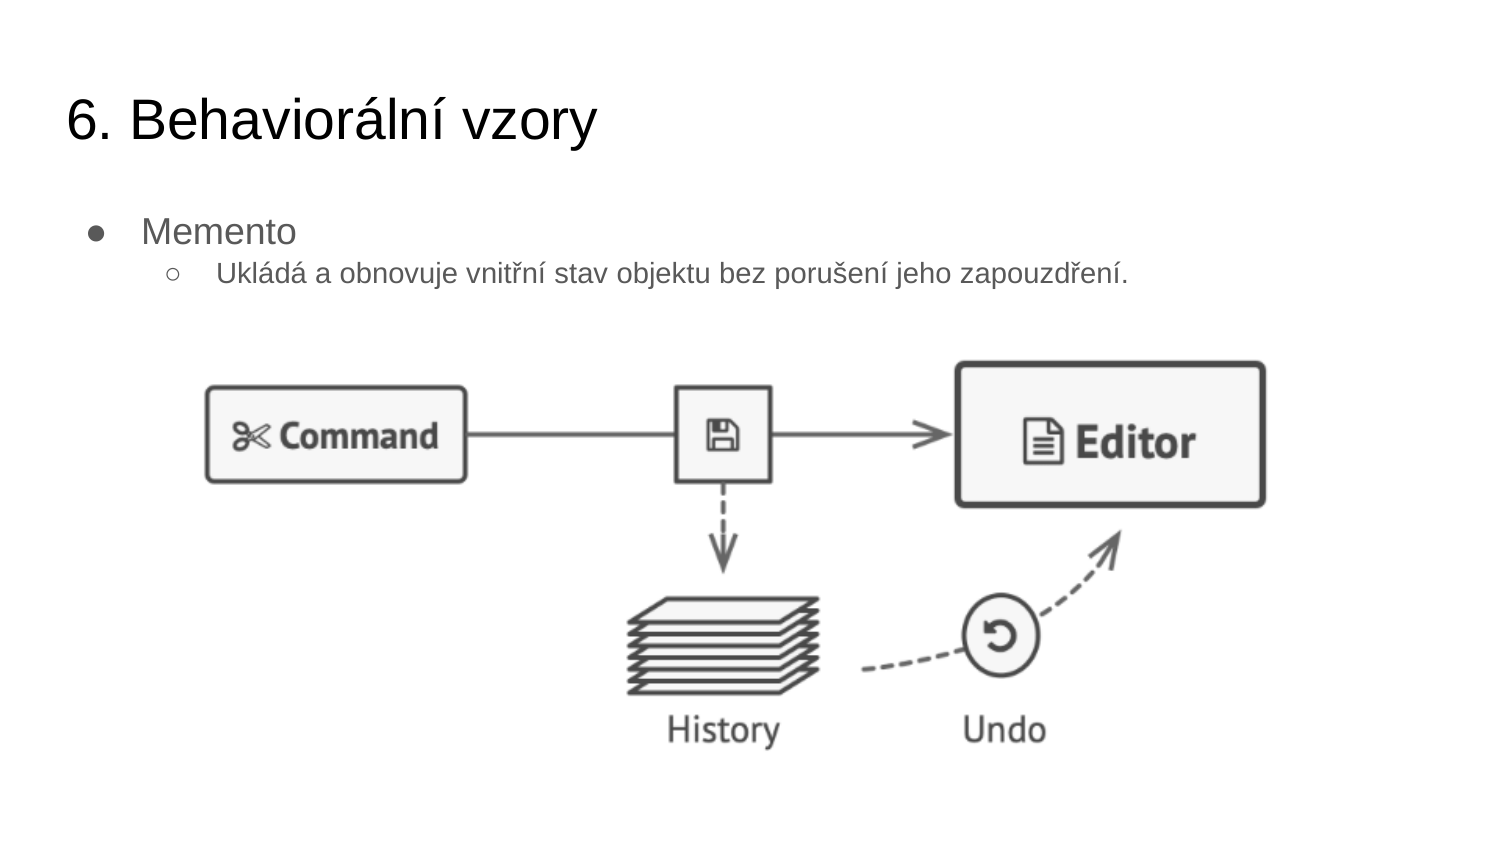

# 6. Behaviorální vzory
Memento
Ukládá a obnovuje vnitřní stav objektu bez porušení jeho zapouzdření.